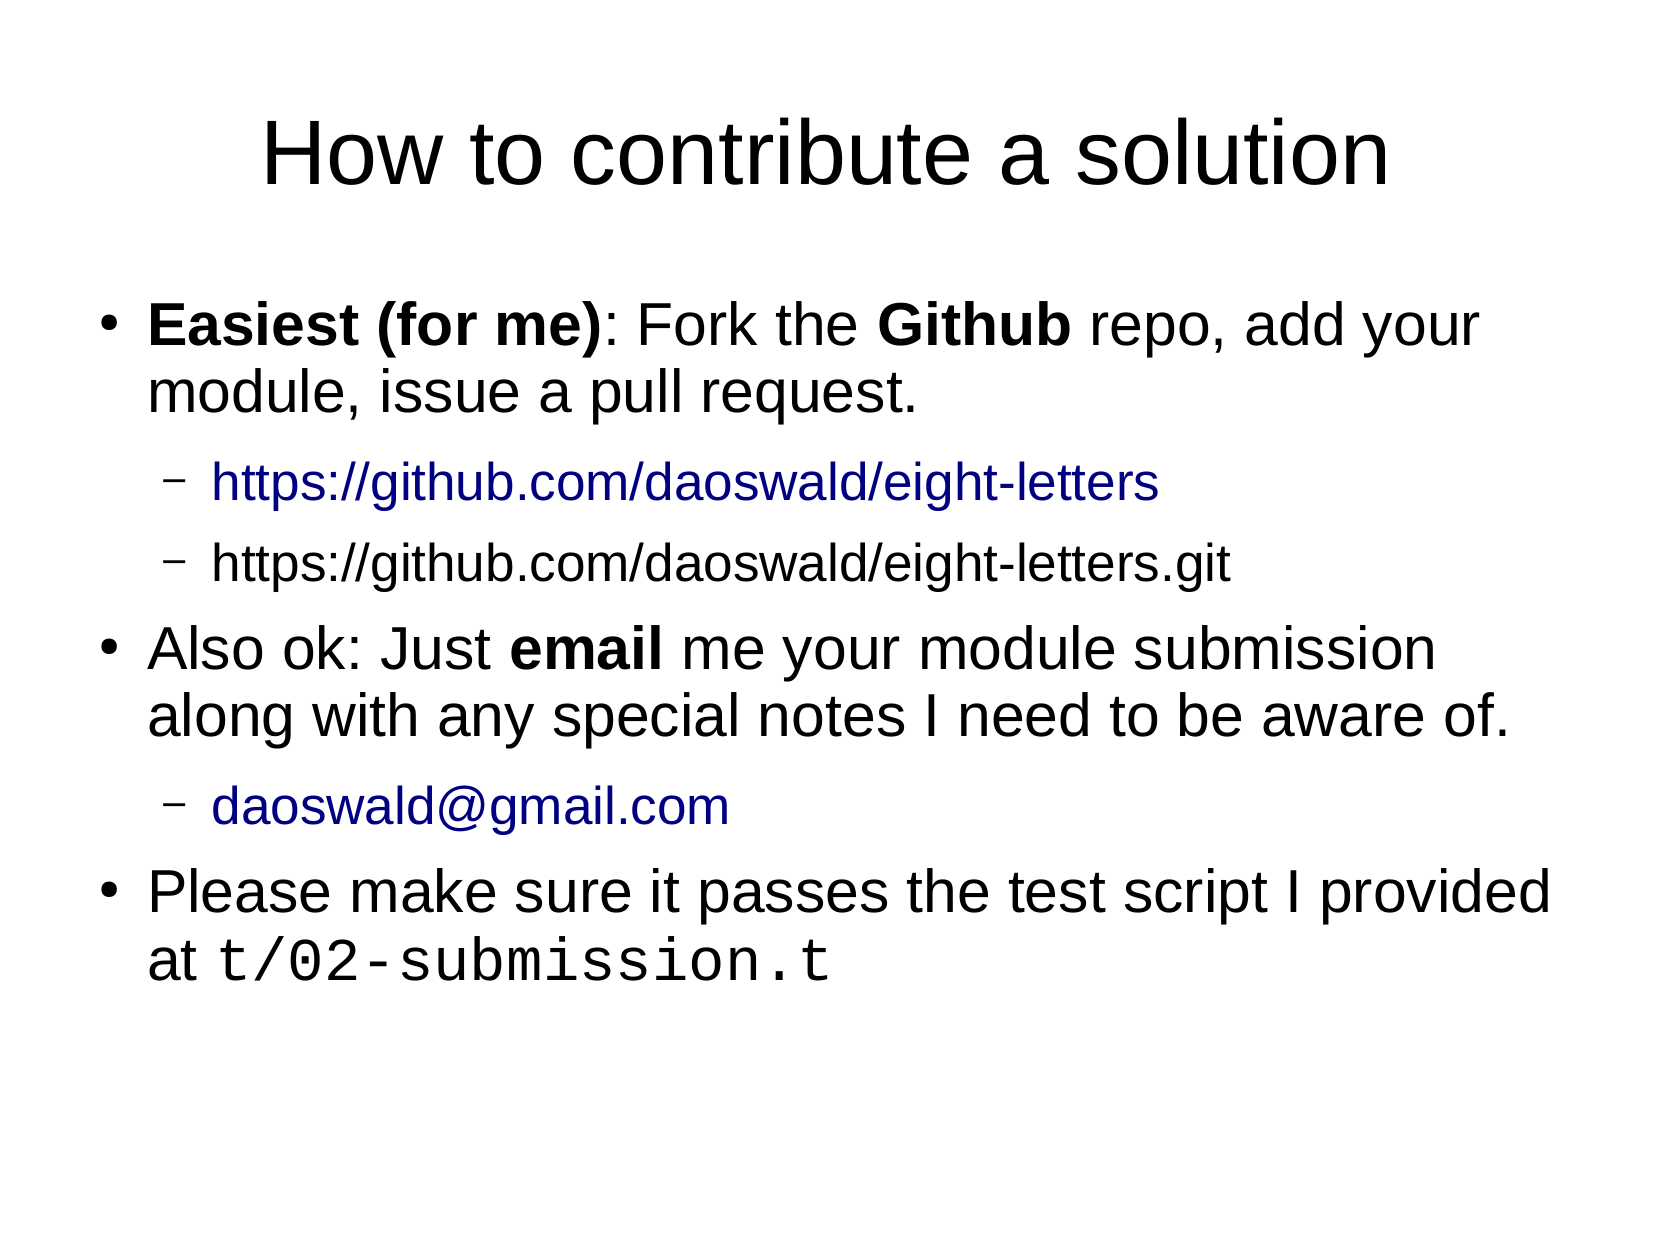

# How to contribute a solution
Easiest (for me): Fork the Github repo, add your module, issue a pull request.
https://github.com/daoswald/eight-letters
https://github.com/daoswald/eight-letters.git
Also ok: Just email me your module submission along with any special notes I need to be aware of.
daoswald@gmail.com
Please make sure it passes the test script I provided at t/02-submission.t